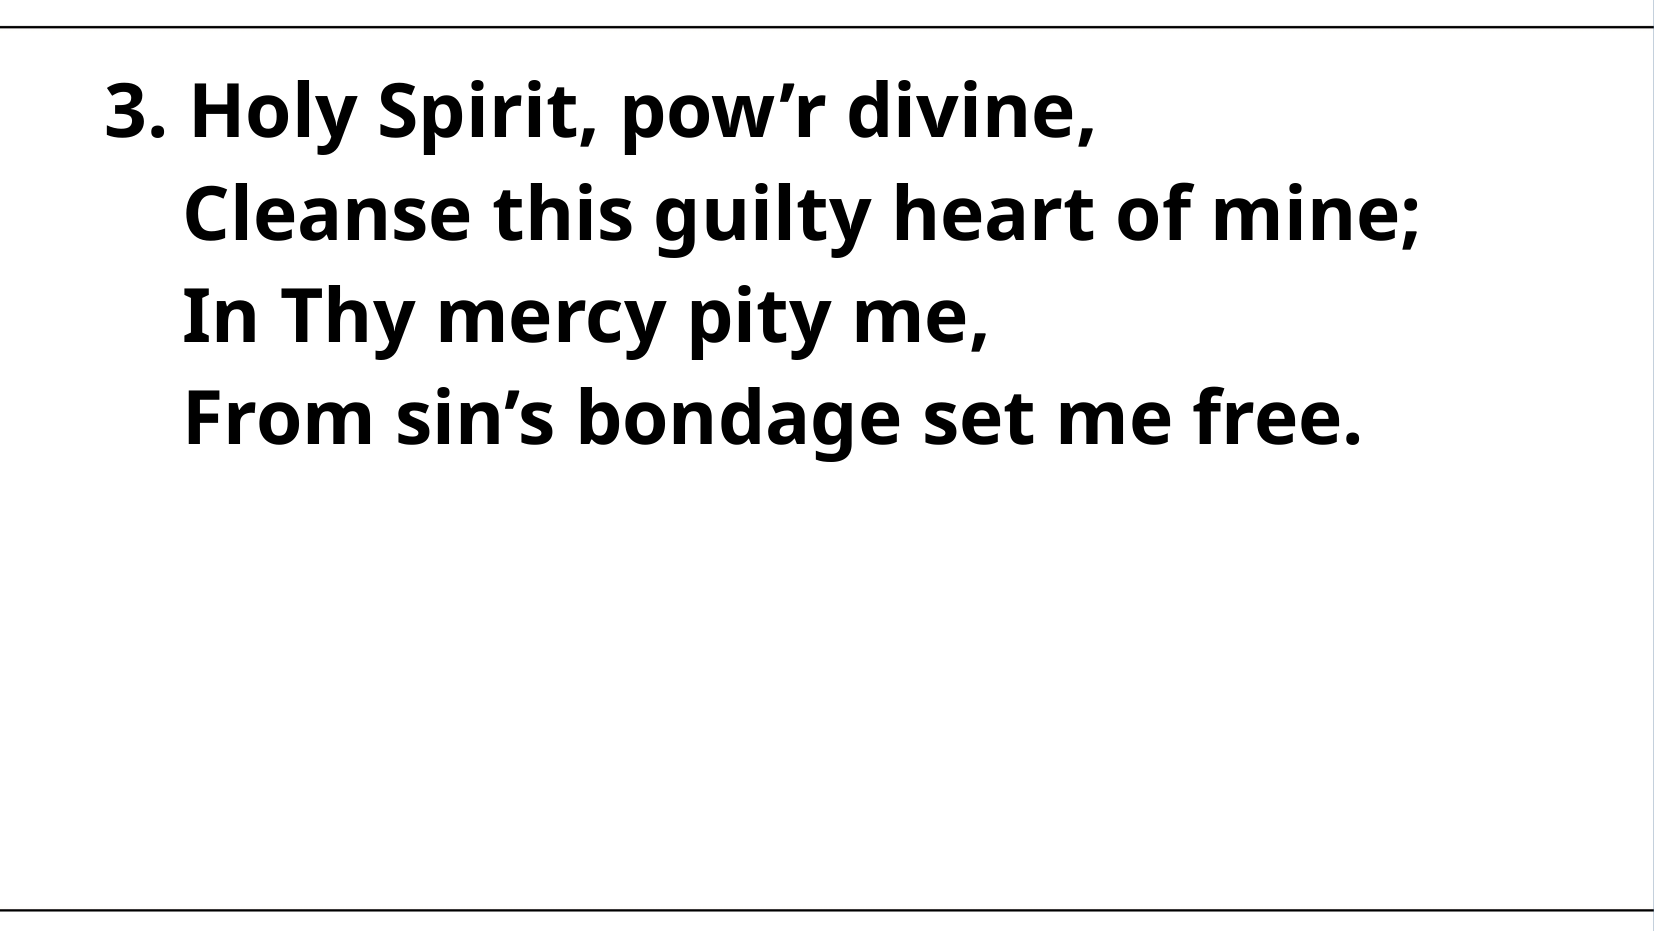

3. Holy Spirit, pow’r divine,
 Cleanse this guilty heart of mine;
 In Thy mercy pity me,
 From sin’s bondage set me free.